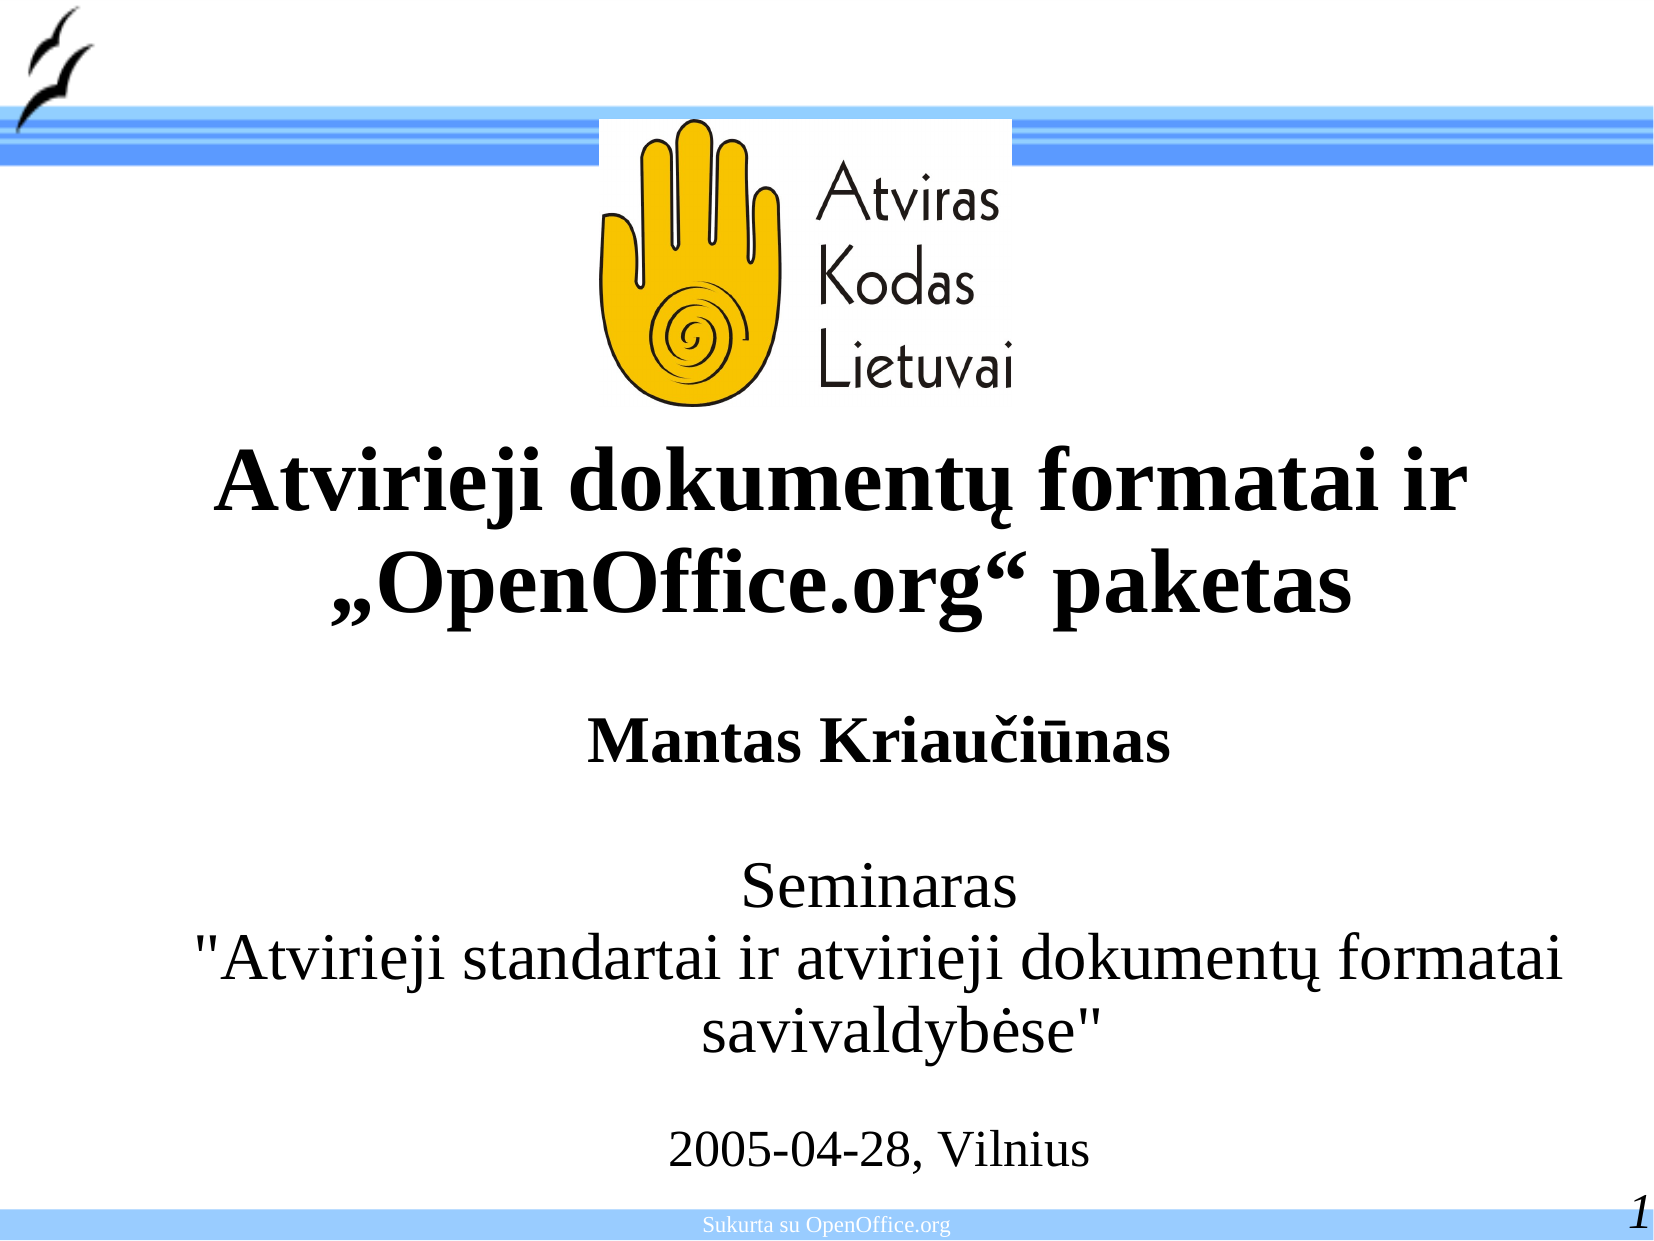

# Atvirieji dokumentų formatai ir „OpenOffice.org“ paketas
Mantas Kriaučiūnas
Seminaras
"Atvirieji standartai ir atvirieji dokumentų formatai savivaldybėse"
2005-04-28, Vilnius